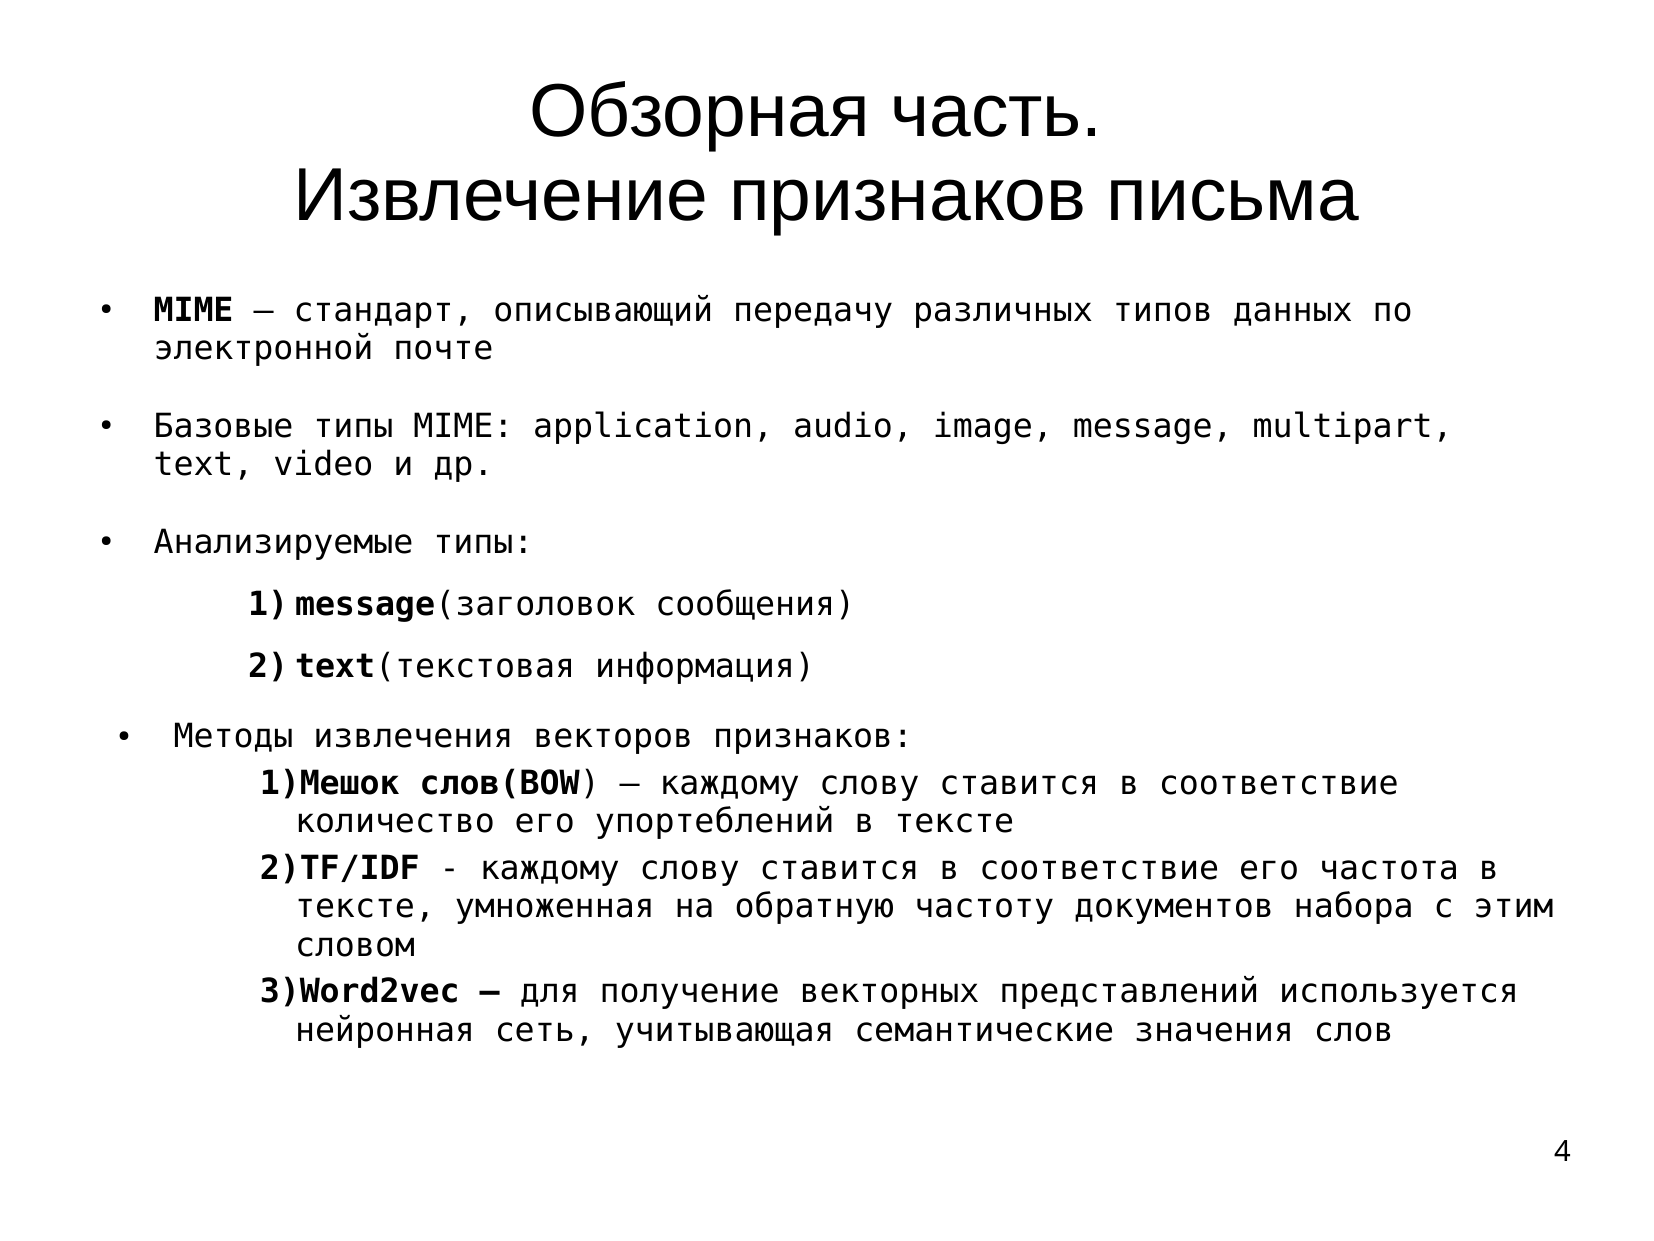

# Обзорная часть. Извлечение признаков письма
MIME – стандарт, описывающий передачу различных типов данных по электронной почте
Базовые типы MIME: application, audio, image, message, multipart, text, video и др.
Анализируемые типы:
message(заголовок сообщения)
text(текстовая информация)
 Методы извлечения векторов признаков:
Мешок слов(BOW) – каждому слову ставится в соответствие количество его упортеблений в тексте
TF/IDF - каждому слову ставится в соответствие его частота в тексте, умноженная на обратную частоту документов набора с этим словом
Word2vec – для получение векторных представлений используется нейронная сеть, учитывающая семантические значения слов
4